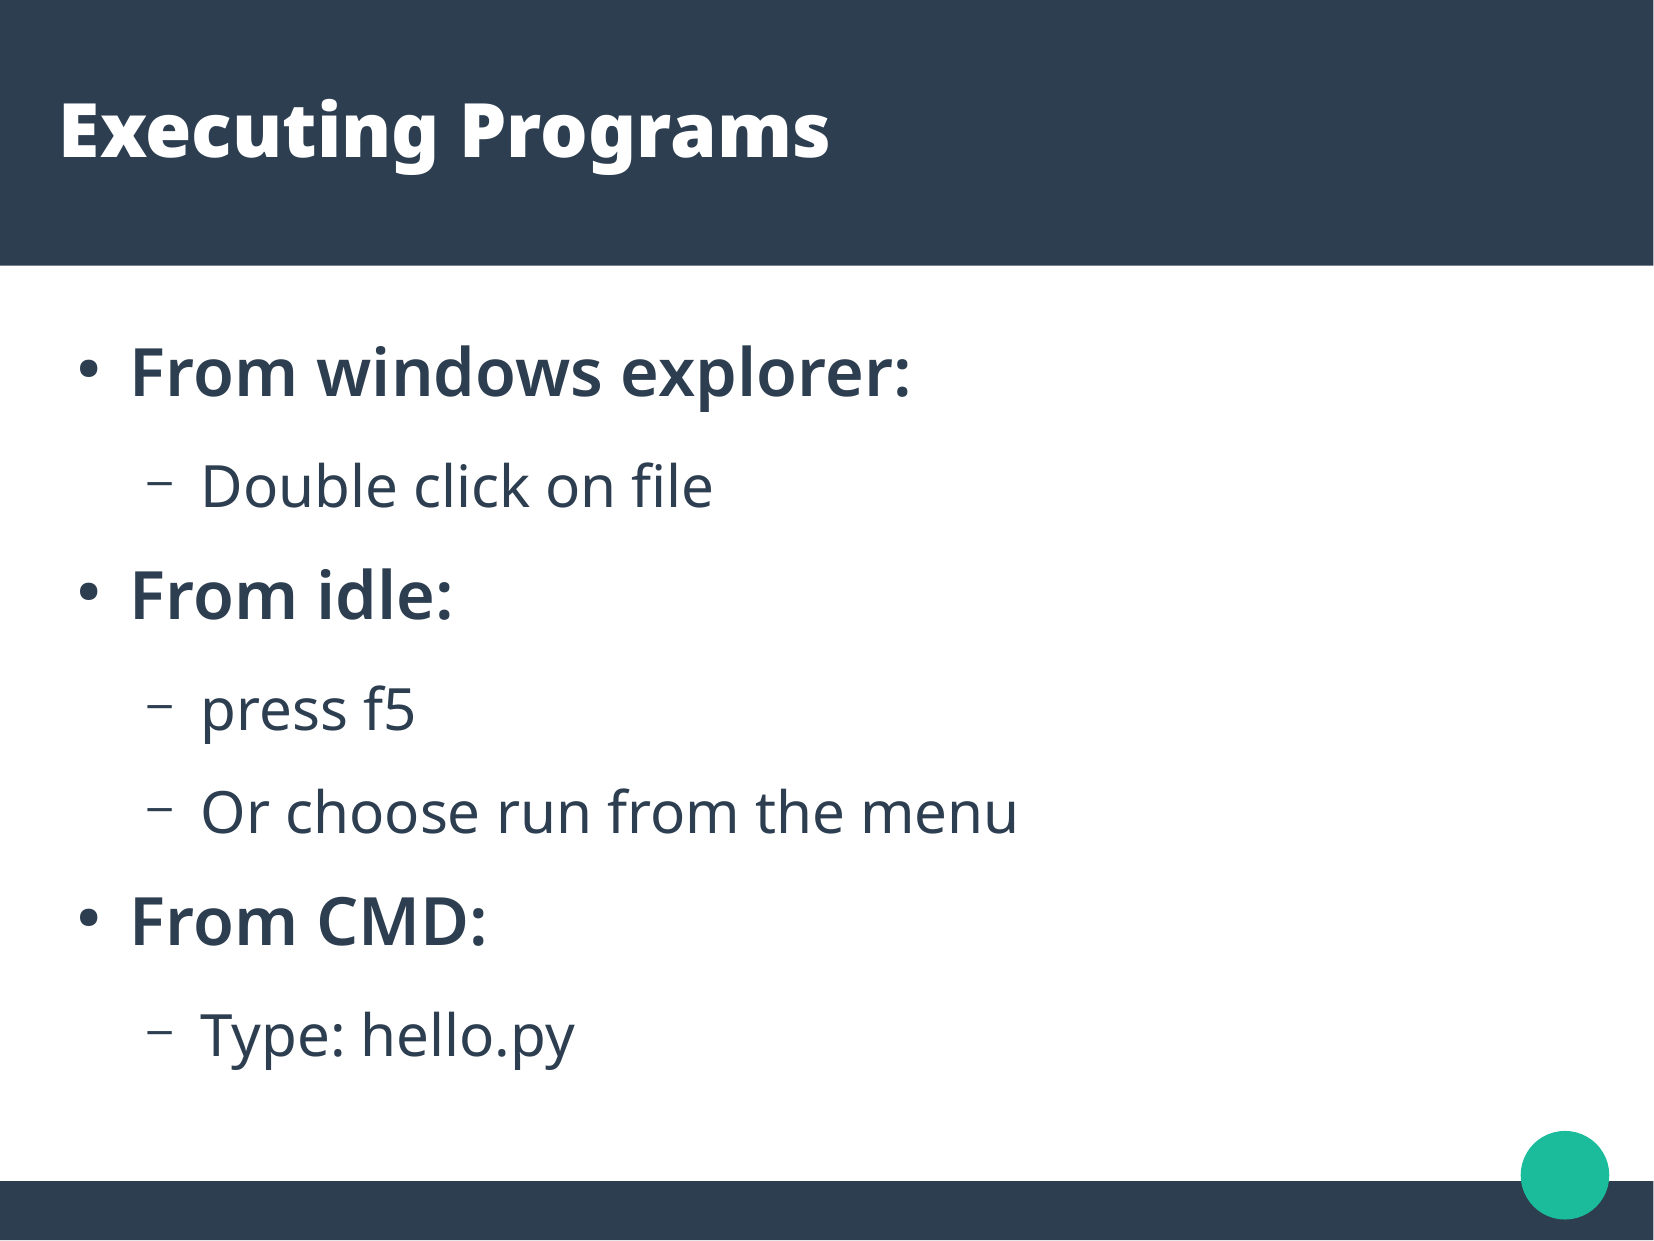

# Executing Programs
From windows explorer:
Double click on file
From idle:
press f5
Or choose run from the menu
From CMD:
Type: hello.py